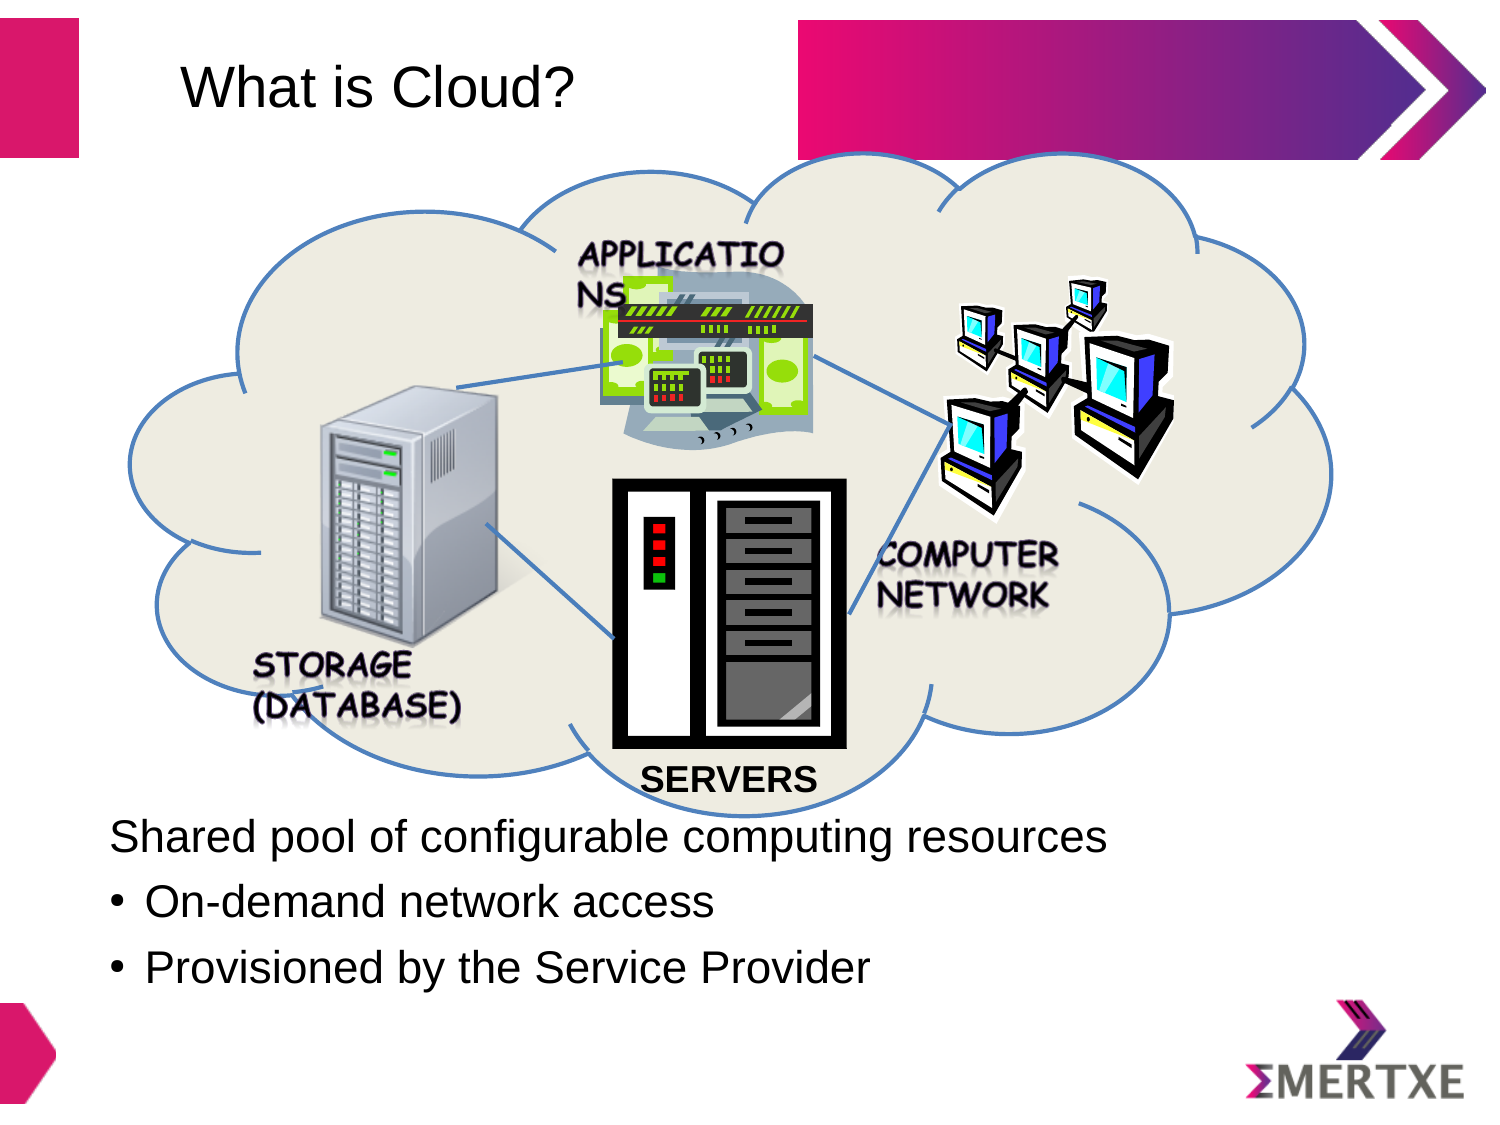

What is Cloud?
SERVERS
Shared pool of configurable computing resources
On-demand network access
Provisioned by the Service Provider